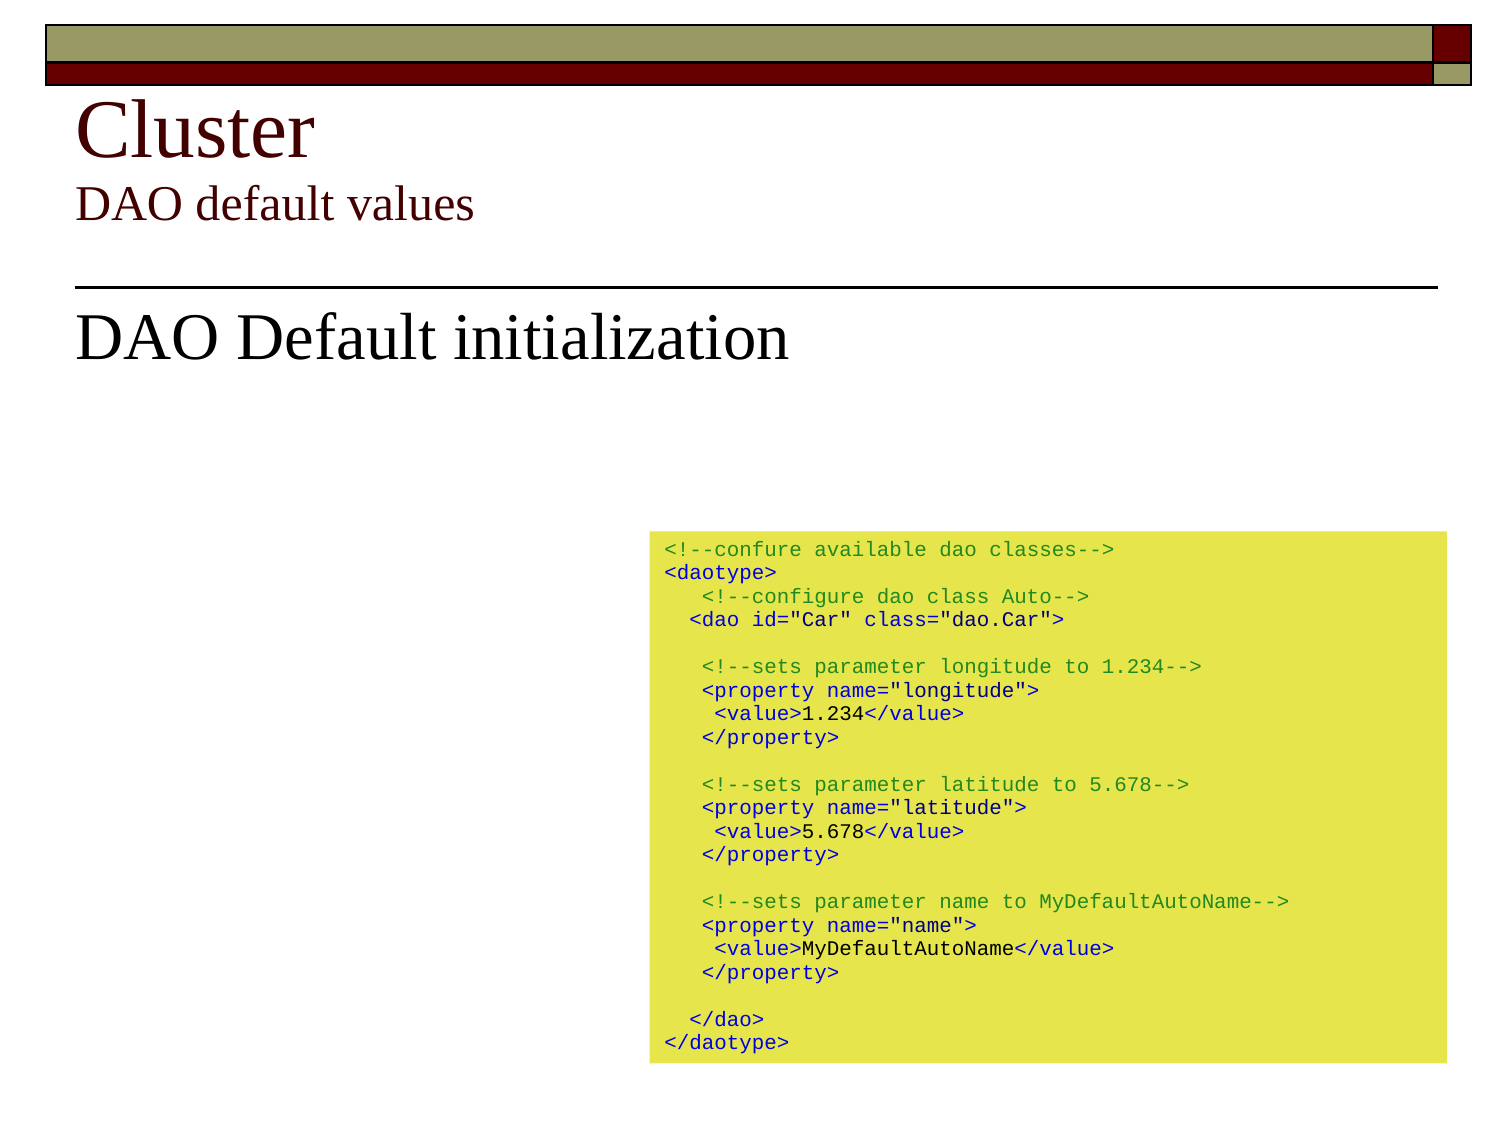

# Cluster DAO default values
DAO Default initialization
<!--confure available dao classes-->
<daotype>
 <!--configure dao class Auto-->
 <dao id="Car" class="dao.Car">
 <!--sets parameter longitude to 1.234-->
 <property name="longitude">
 <value>1.234</value>
 </property>
 <!--sets parameter latitude to 5.678-->
 <property name="latitude">
 <value>5.678</value>
 </property>
 <!--sets parameter name to MyDefaultAutoName-->
 <property name="name">
 <value>MyDefaultAutoName</value>
 </property>
 </dao>
</daotype>